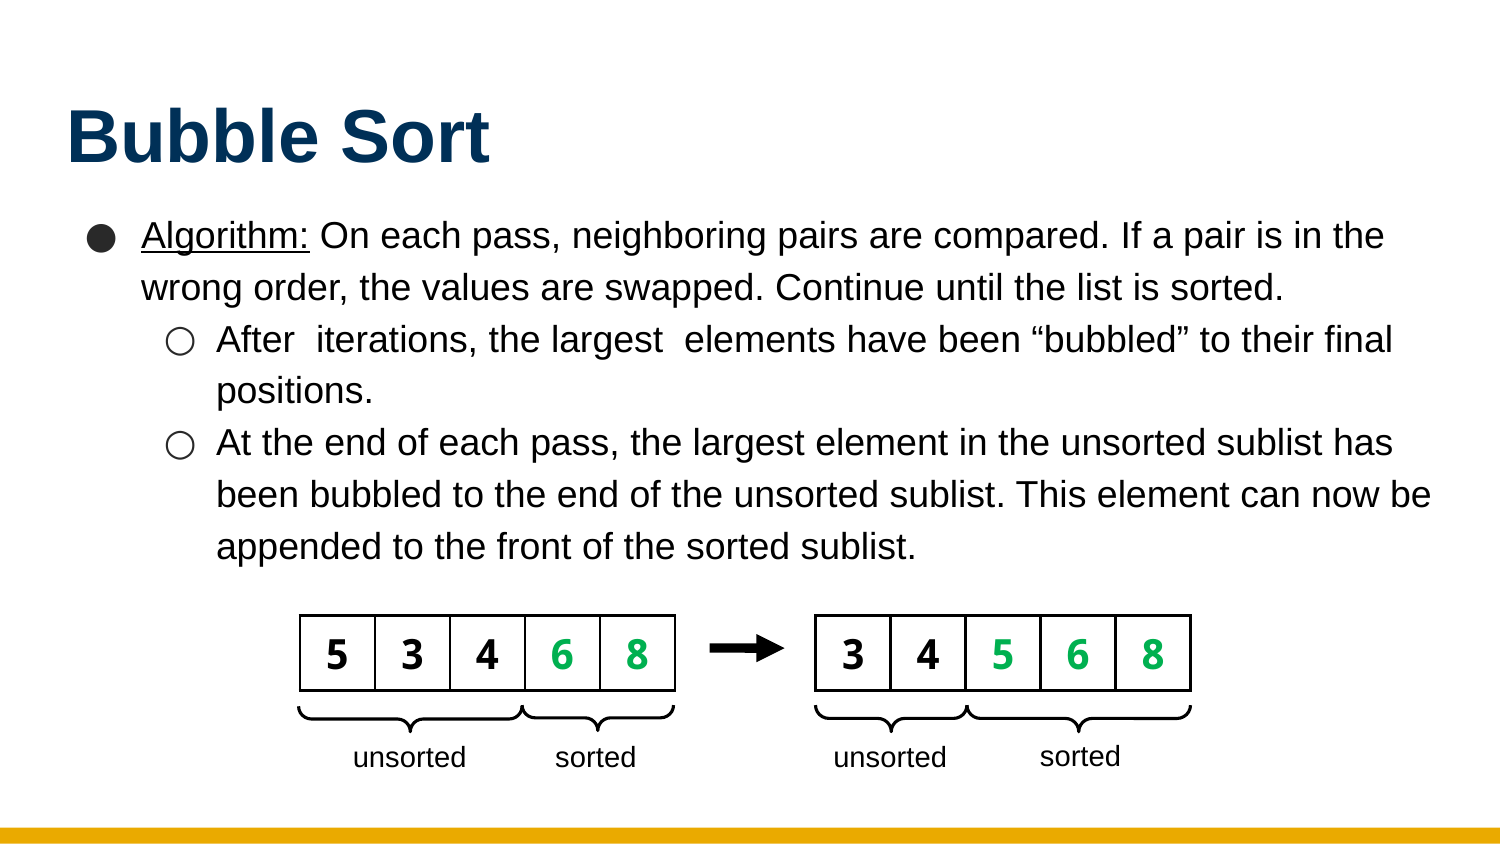

# Bubble Sort
Algorithm: On each pass, neighboring pairs are compared. If a pair is in the wrong order, the values are swapped. Continue until the list is sorted.
After iterations, the largest elements have been “bubbled” to their final positions.
At the end of each pass, the largest element in the unsorted sublist has been bubbled to the end of the unsorted sublist. This element can now be appended to the front of the sorted sublist.
| 5 | 3 | 4 | 6 | 8 |
| --- | --- | --- | --- | --- |
| 3 | 4 | 5 | 6 | 8 |
| --- | --- | --- | --- | --- |
unsorted
sorted
sorted
unsorted